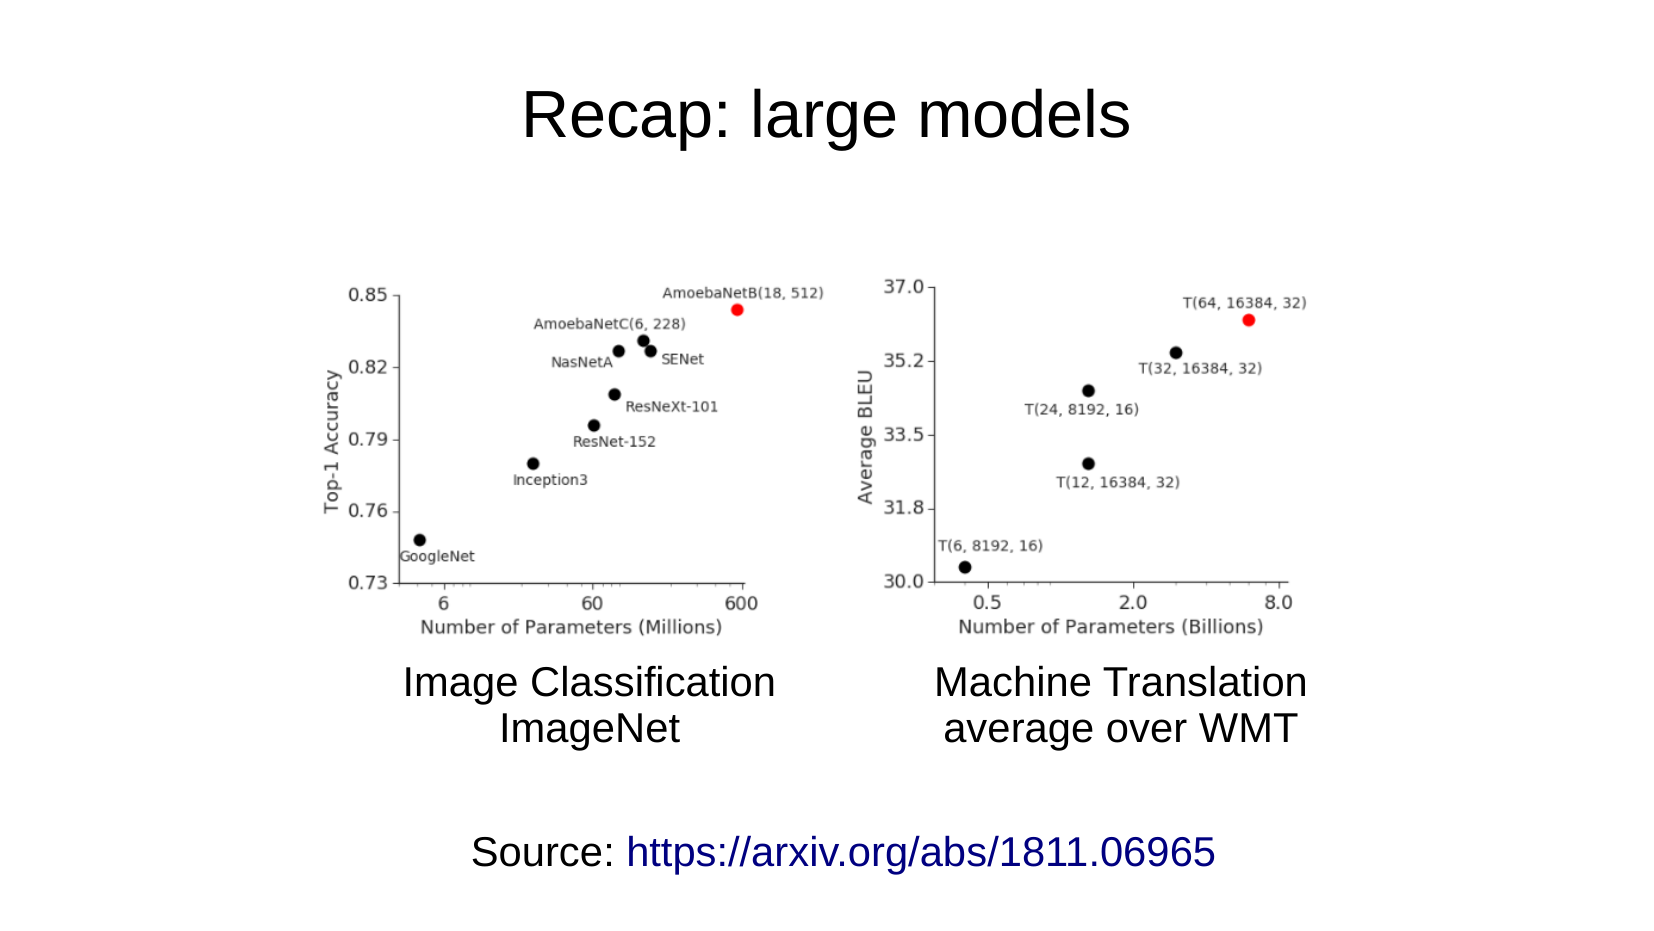

# Recap: large models
Image Classification
ImageNet
Machine Translation
average over WMT
Source: https://arxiv.org/abs/1811.06965